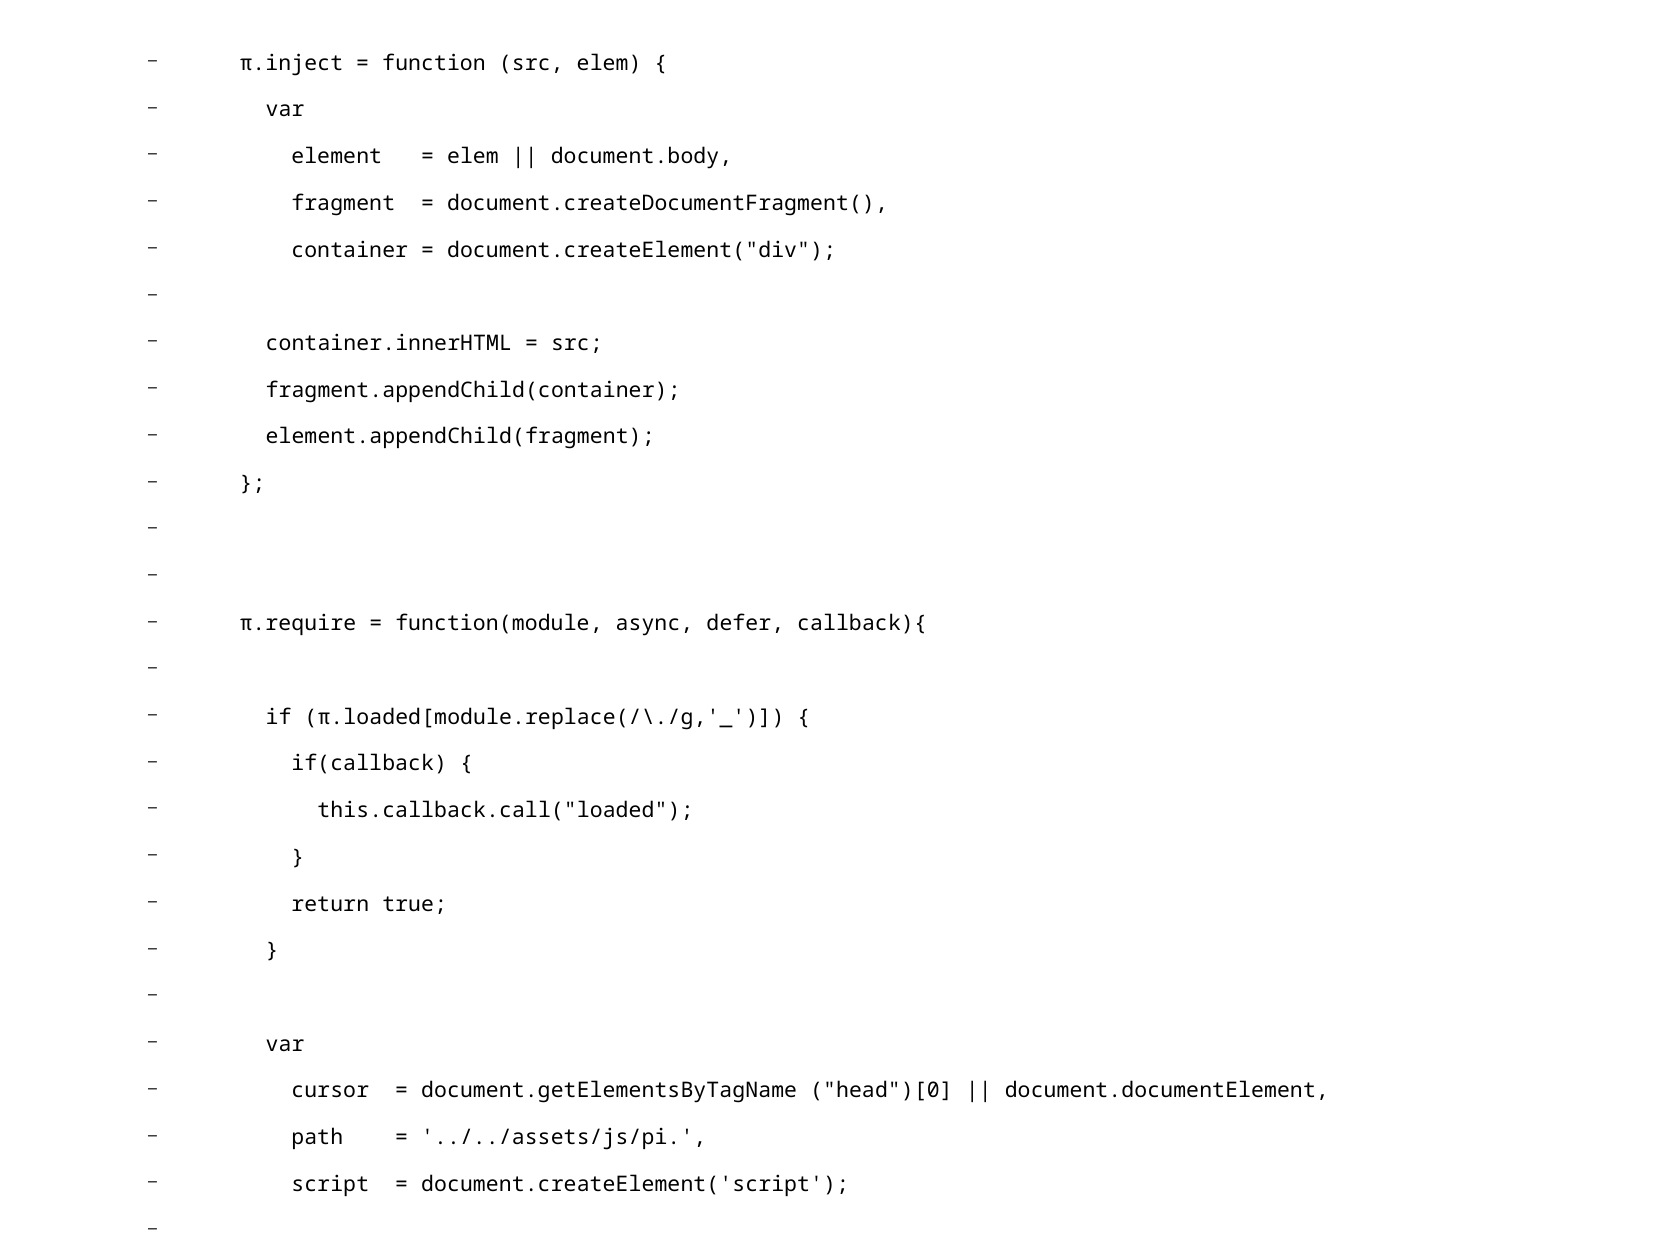

# π.inject = function (src, elem) {
 var
 element = elem || document.body,
 fragment = document.createDocumentFragment(),
 container = document.createElement("div");
 container.innerHTML = src;
 fragment.appendChild(container);
 element.appendChild(fragment);
 };
 π.require = function(module, async, defer, callback){
 if (π.loaded[module.replace(/\./g,'_')]) {
 if(callback) {
 this.callback.call("loaded");
 }
 return true;
 }
 var
 cursor = document.getElementsByTagName ("head")[0] || document.documentElement,
 path = '../../assets/js/pi.',
 script = document.createElement('script');